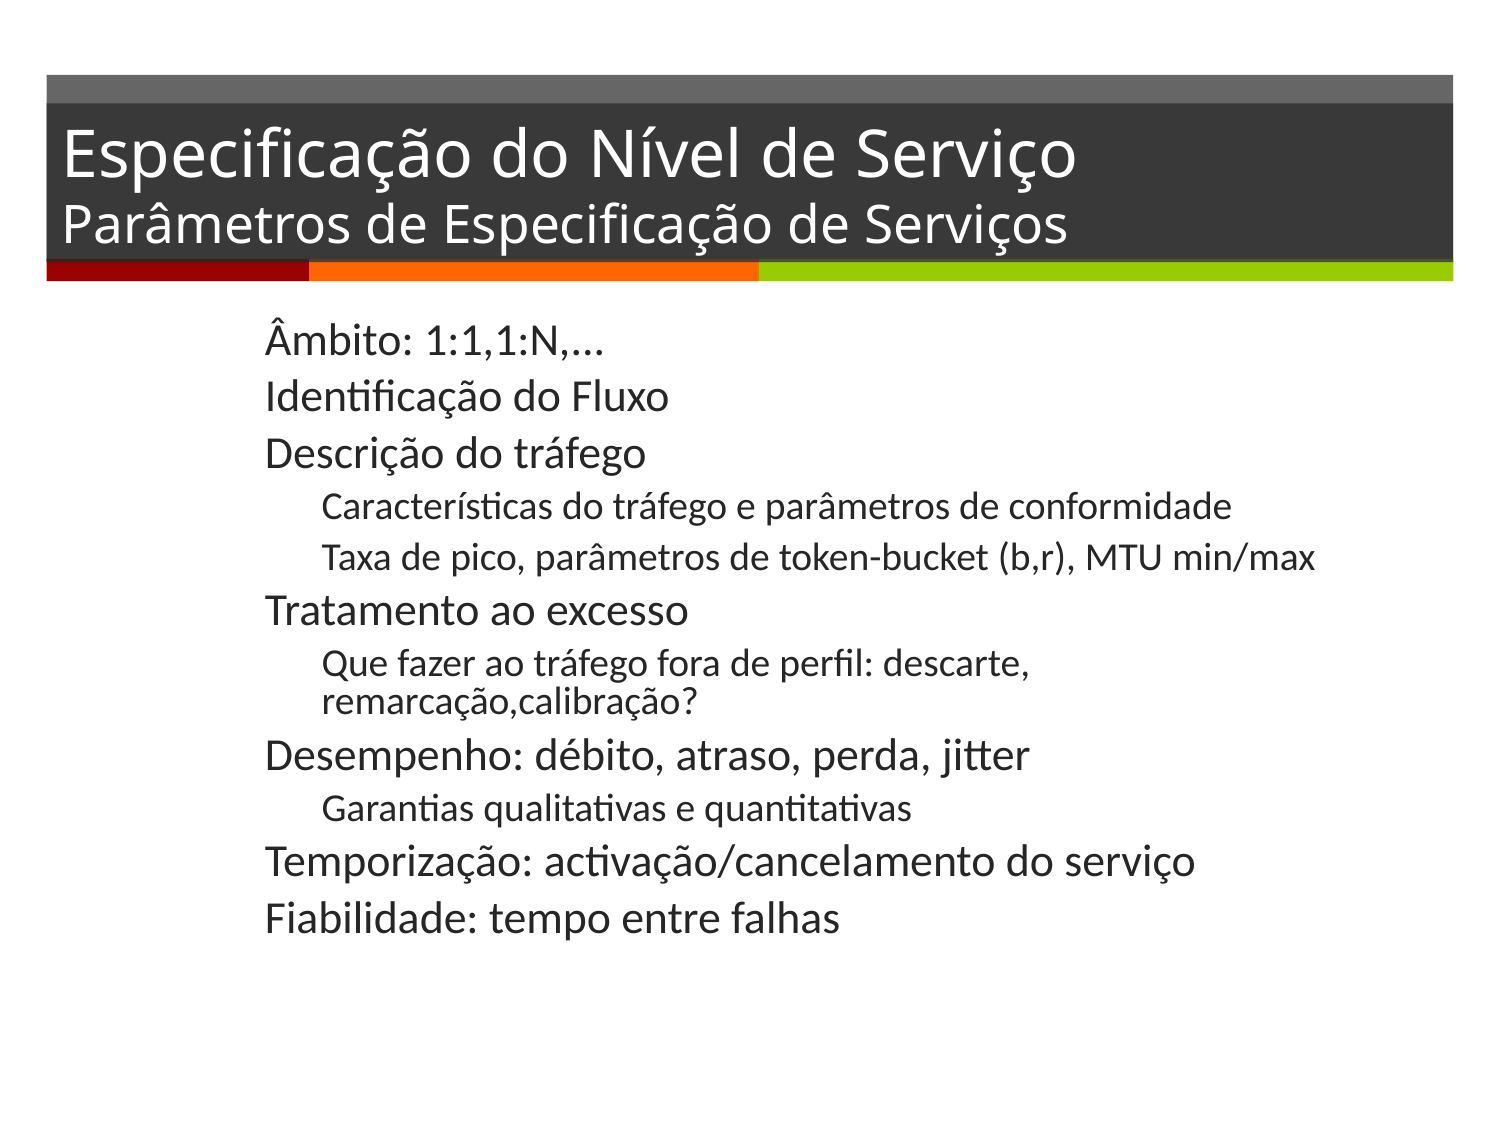

# Especificação do Nível de Serviço Parâmetros de Especificação de Serviços
Âmbito: 1:1,1:N,...
Identificação do Fluxo
Descrição do tráfego
Características do tráfego e parâmetros de conformidade
Taxa de pico, parâmetros de token-bucket (b,r), MTU min/max
Tratamento ao excesso
Que fazer ao tráfego fora de perfil: descarte, remarcação,calibração?
Desempenho: débito, atraso, perda, jitter
Garantias qualitativas e quantitativas
Temporização: activação/cancelamento do serviço
Fiabilidade: tempo entre falhas